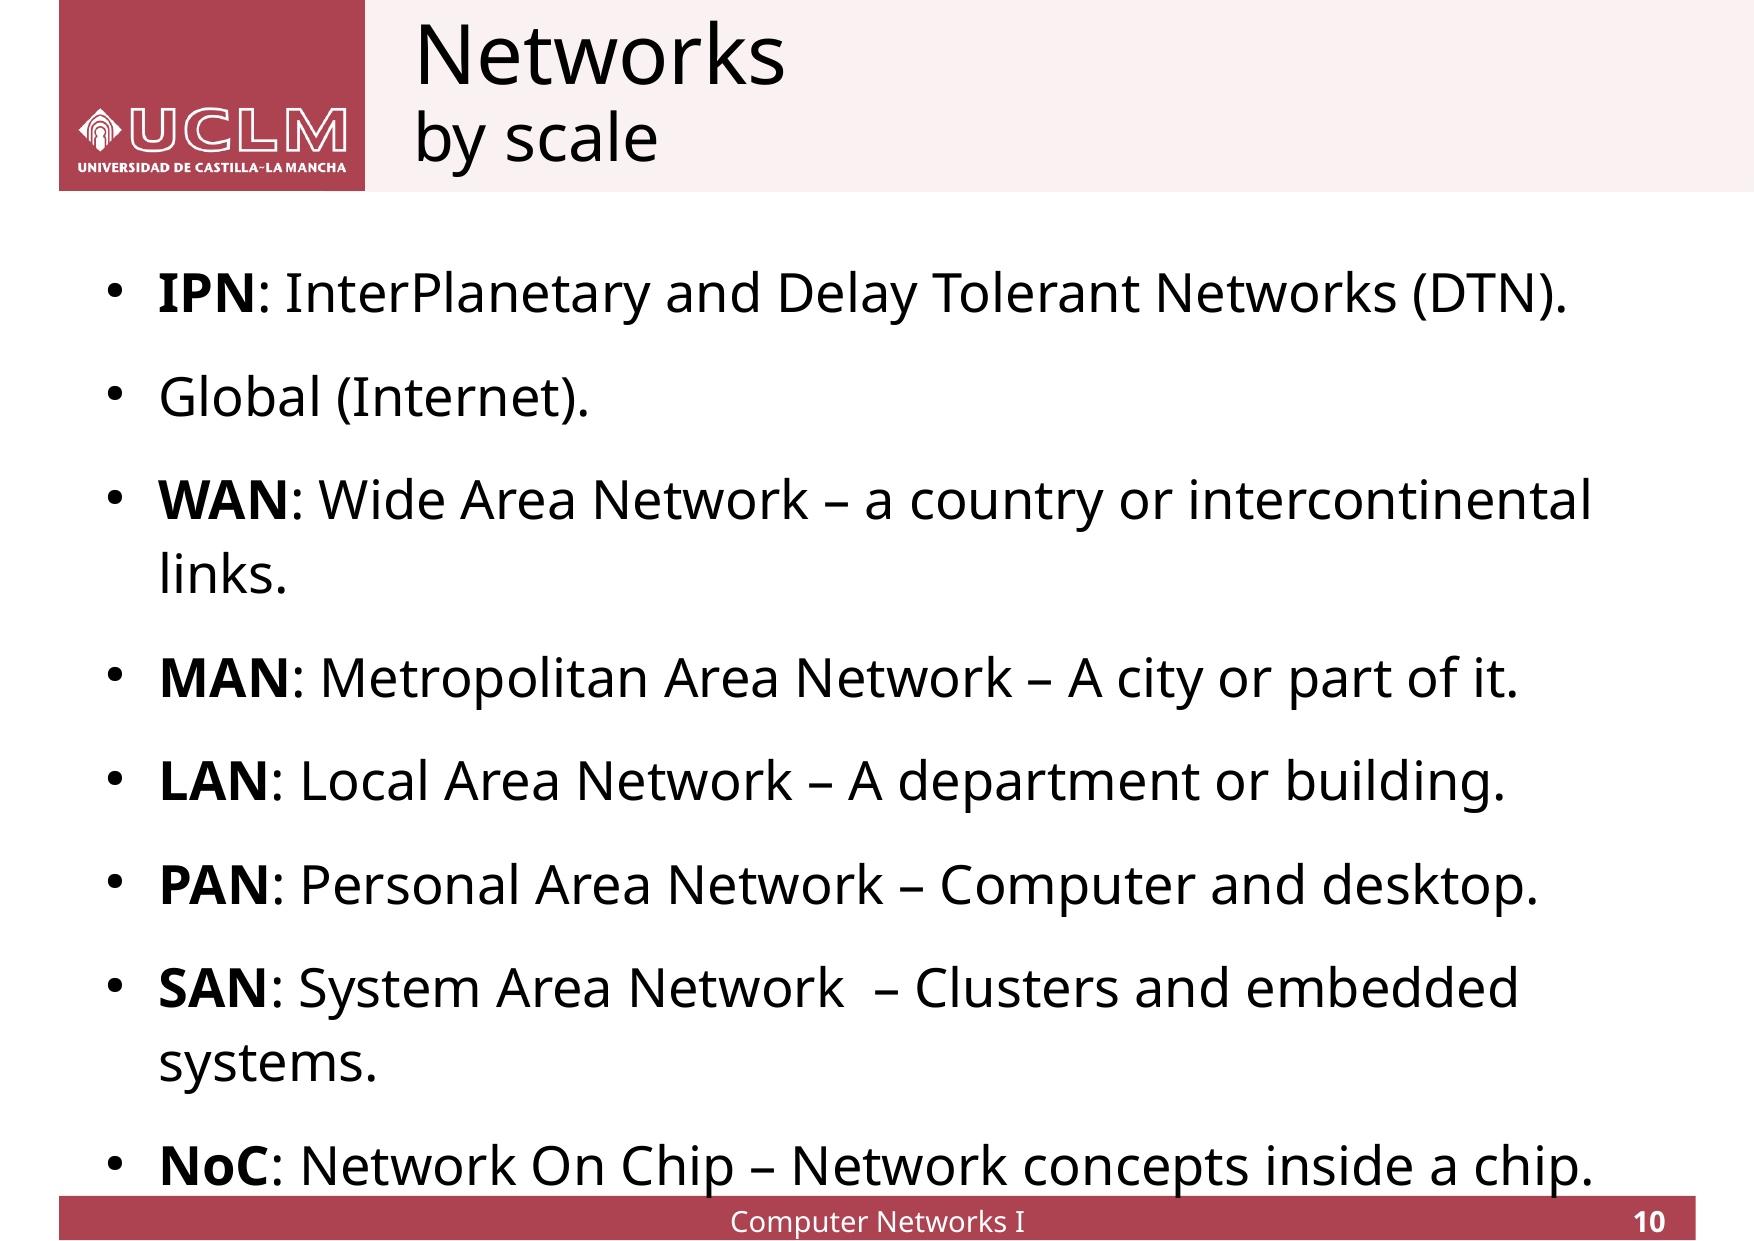

Networks
by scale
# IPN: InterPlanetary and Delay Tolerant Networks (DTN).
Global (Internet).
WAN: Wide Area Network – a country or intercontinental links.
MAN: Metropolitan Area Network – A city or part of it.
LAN: Local Area Network – A department or building.
PAN: Personal Area Network – Computer and desktop.
SAN: System Area Network – Clusters and embedded systems.
NoC: Network On Chip – Network concepts inside a chip.
Computer Networks I
10